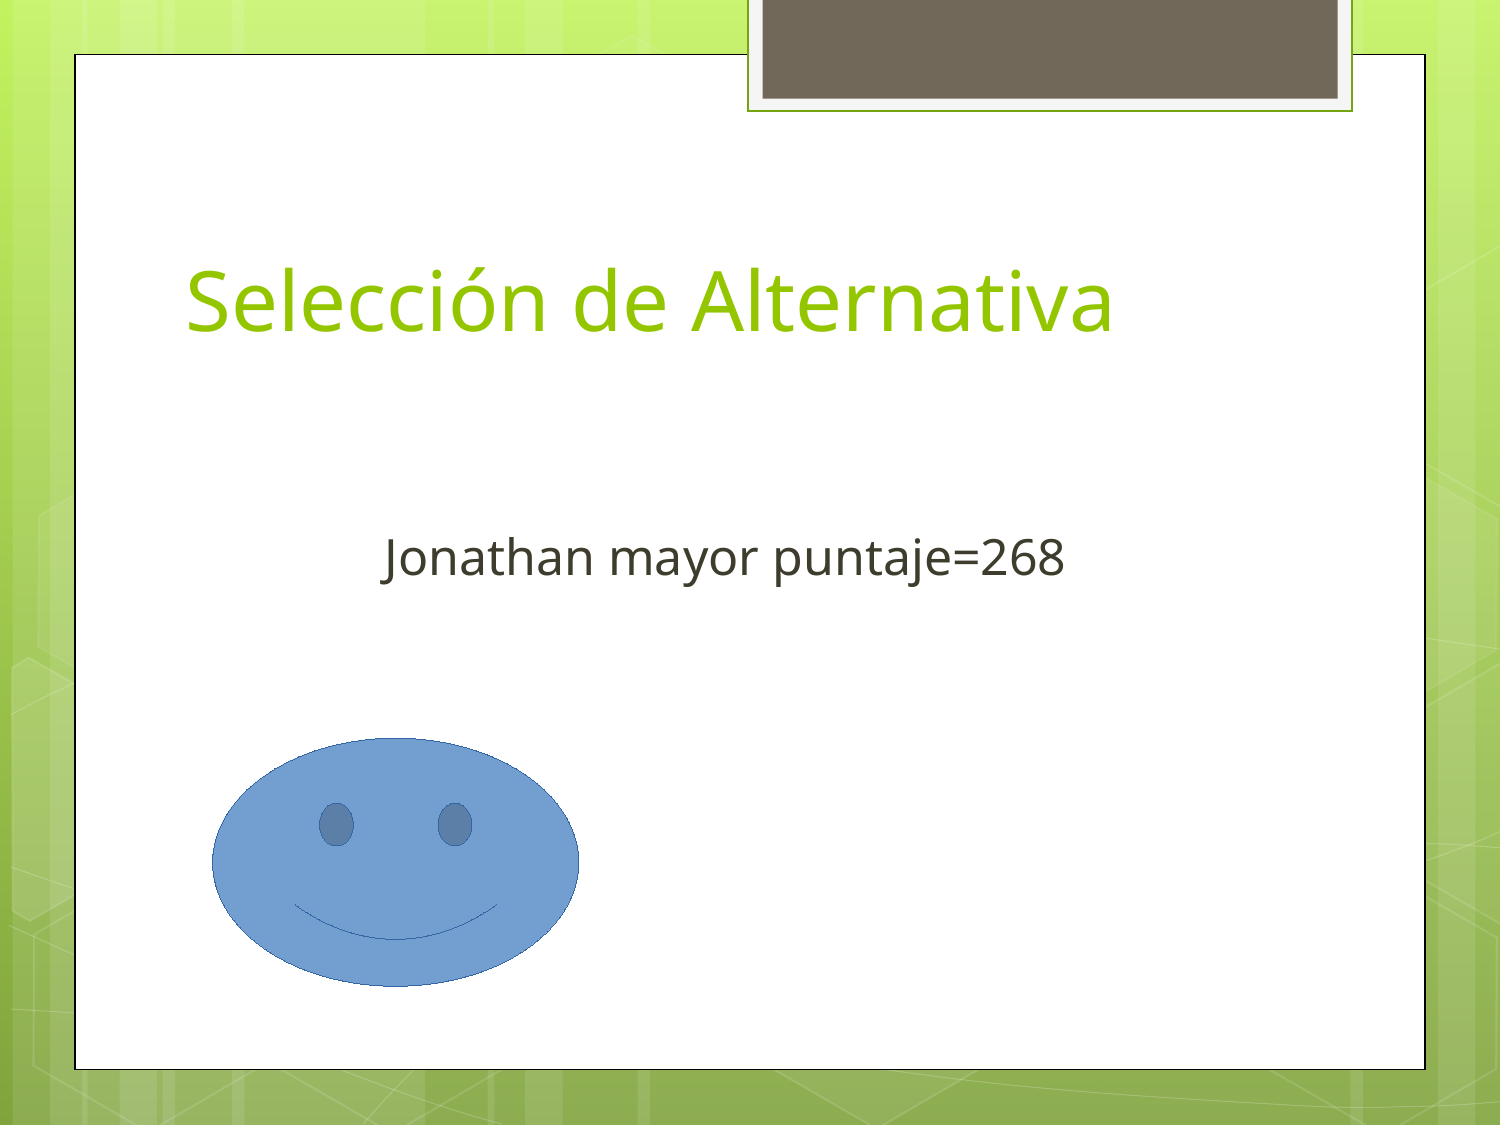

# Selección de Alternativa
Jonathan mayor puntaje=268